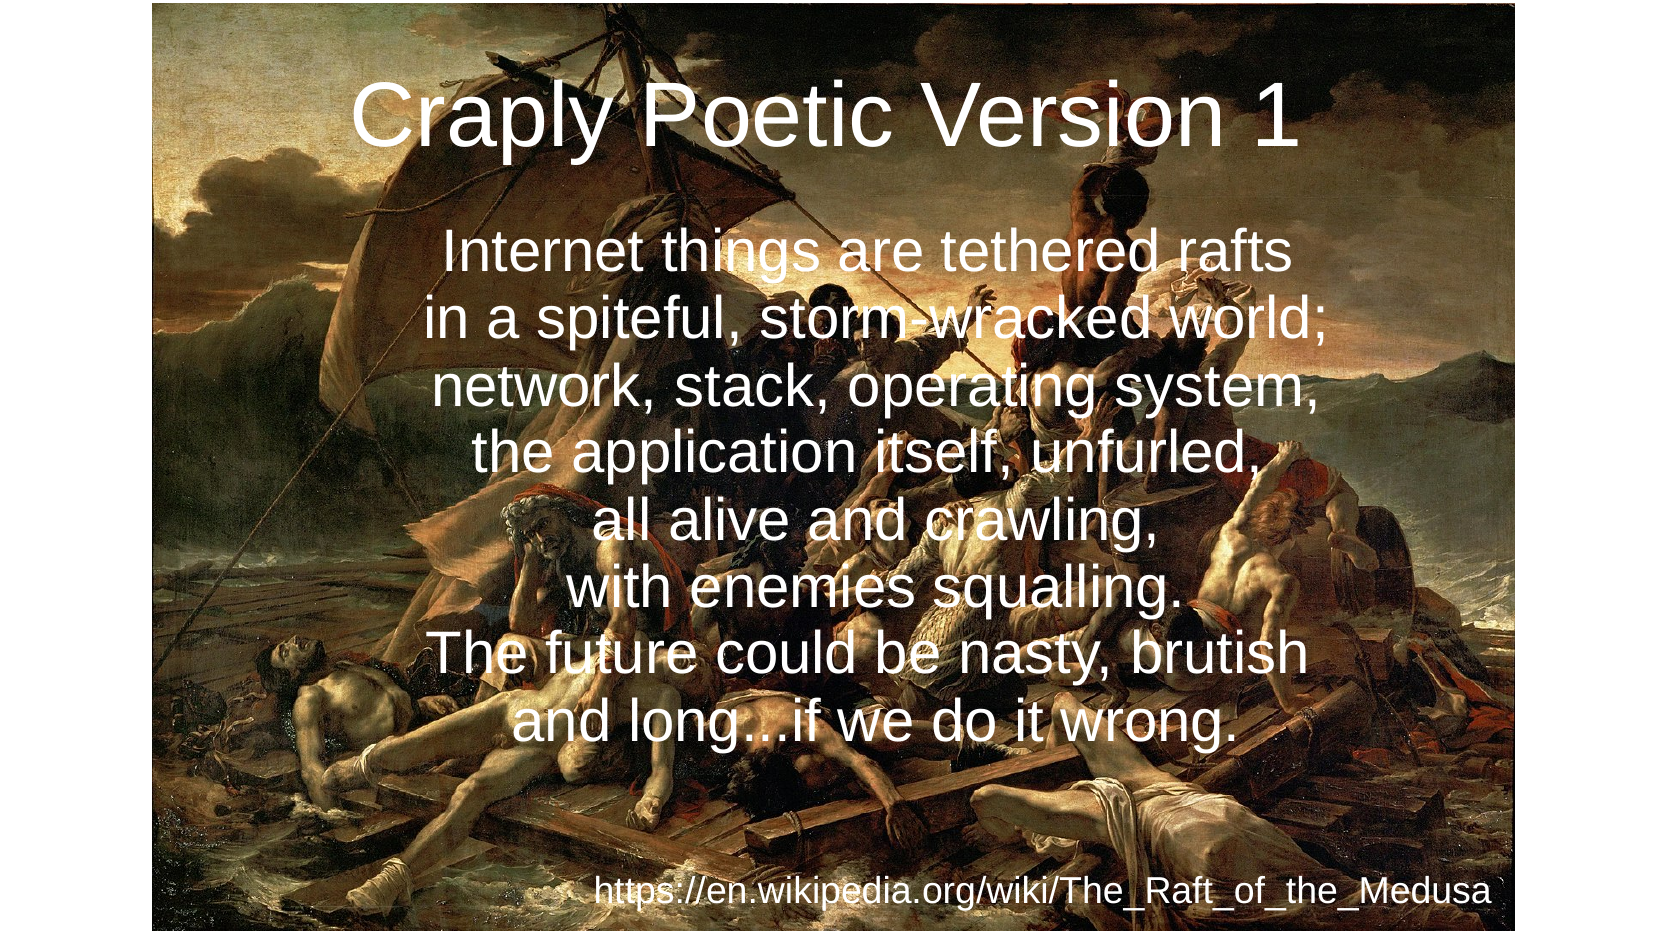

# Craply Poetic Version 1
Internet things are tethered rafts
in a spiteful, storm-wracked world;
network, stack, operating system,
the application itself, unfurled,
all alive and crawling,
with enemies squalling.
The future could be nasty, brutish
and long...if we do it wrong.
https://en.wikipedia.org/wiki/The_Raft_of_the_Medusa